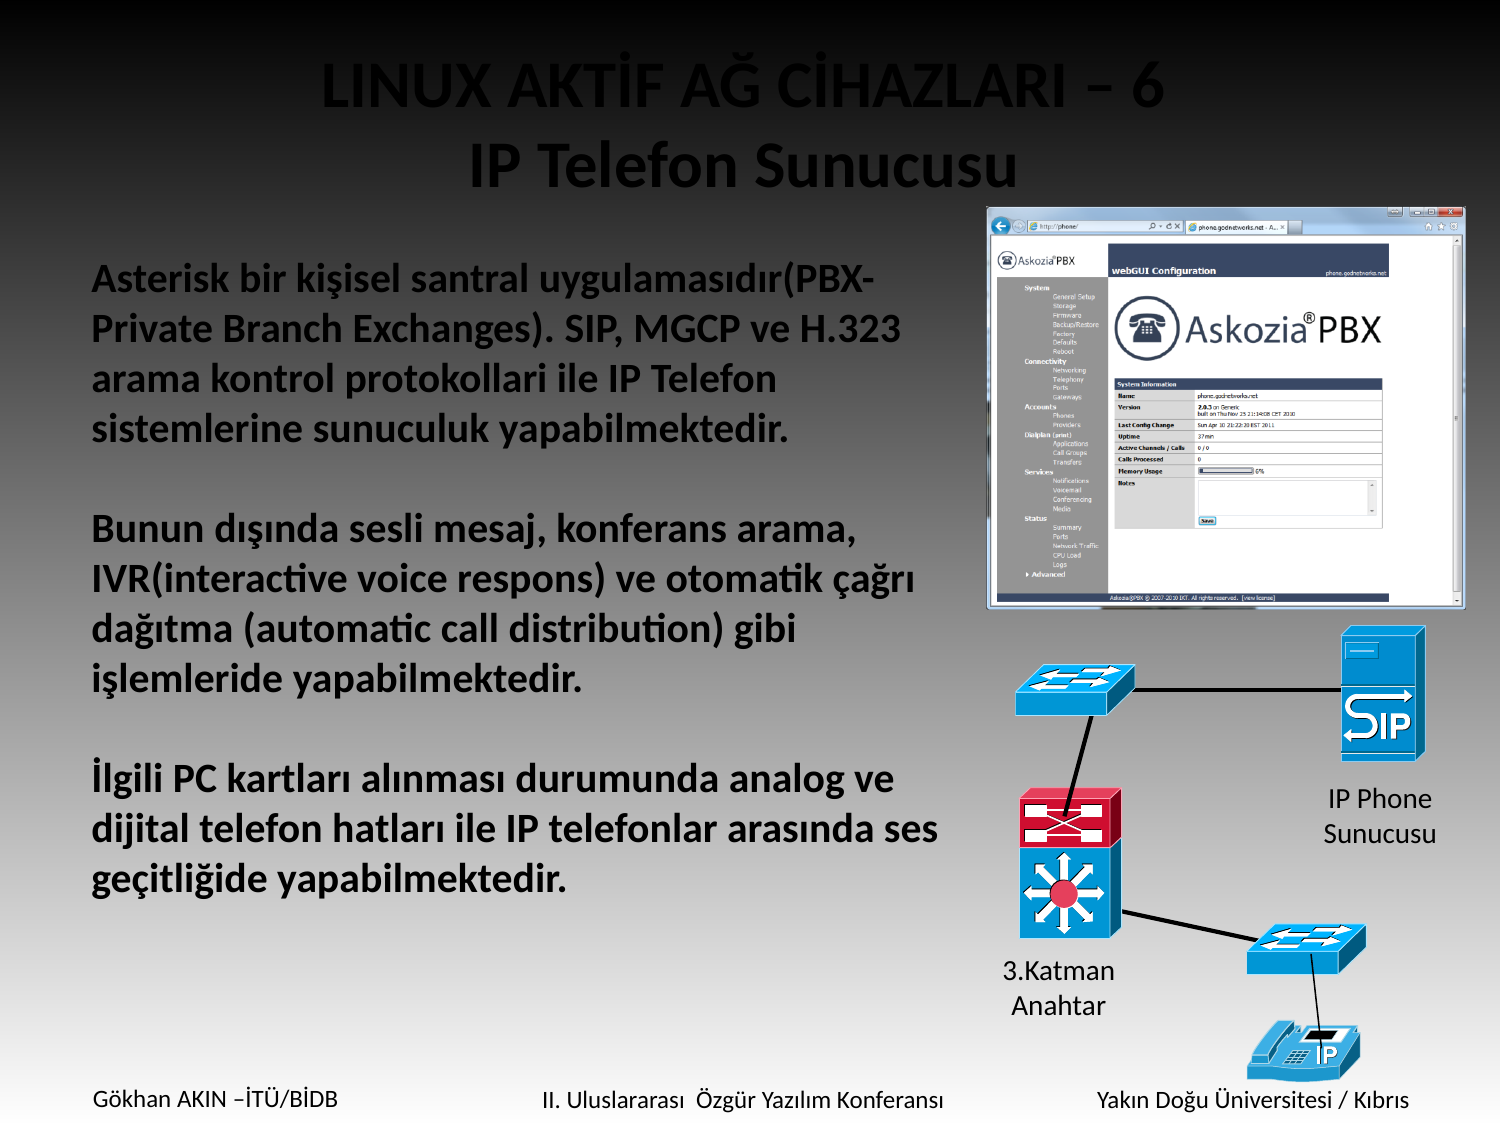

LINUX AKTİF AĞ CİHAZLARI – 6
IP Telefon Sunucusu
Asterisk bir kişisel santral uygulamasıdır(PBX-Private Branch Exchanges). SIP, MGCP ve H.323 arama kontrol protokollari ile IP Telefon sistemlerine sunuculuk yapabilmektedir.
Bunun dışında sesli mesaj, konferans arama, IVR(interactive voice respons) ve otomatik çağrı dağıtma (automatic call distribution) gibi işlemleride yapabilmektedir.
İlgili PC kartları alınması durumunda analog ve dijital telefon hatları ile IP telefonlar arasında ses geçitliğide yapabilmektedir.
IP Phone
Sunucusu
3.Katman
Anahtar